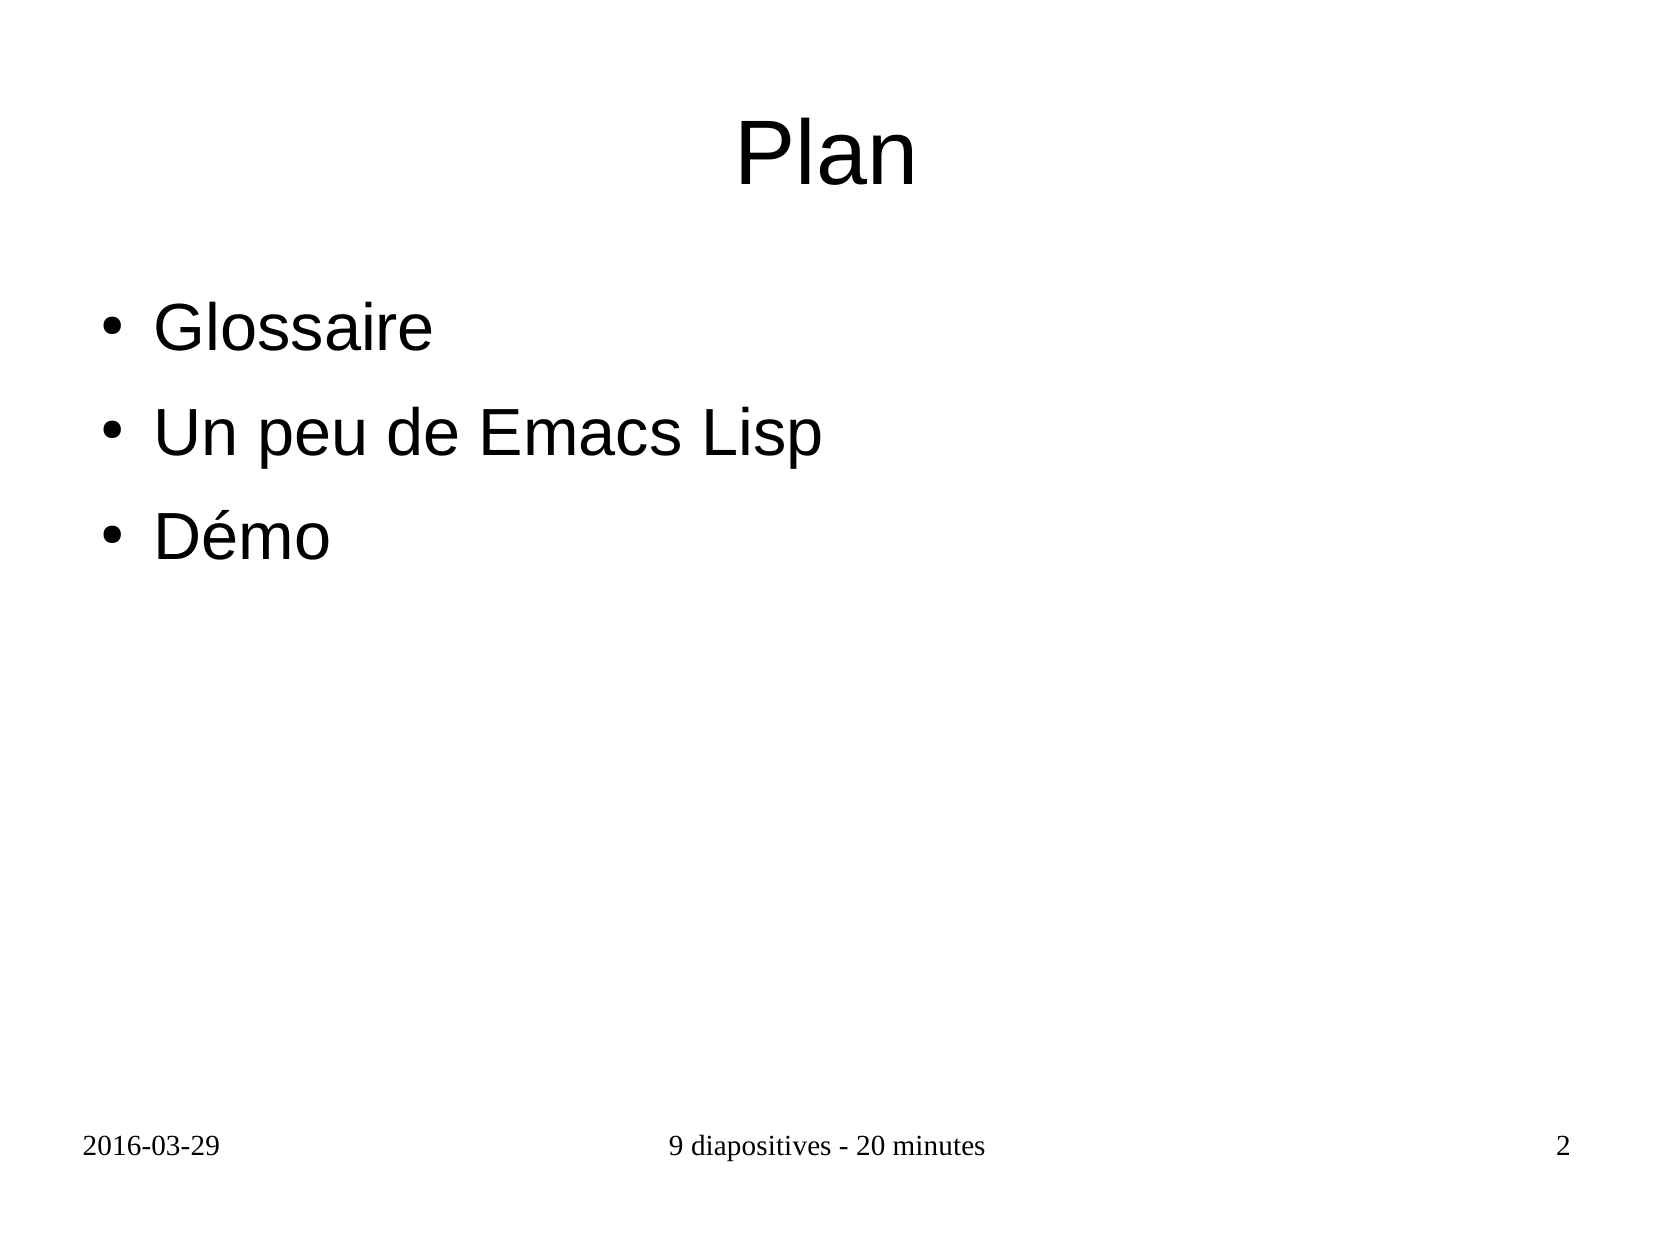

# Plan
Glossaire
Un peu de Emacs Lisp
Démo
2016-03-29
9 diapositives - 20 minutes
2